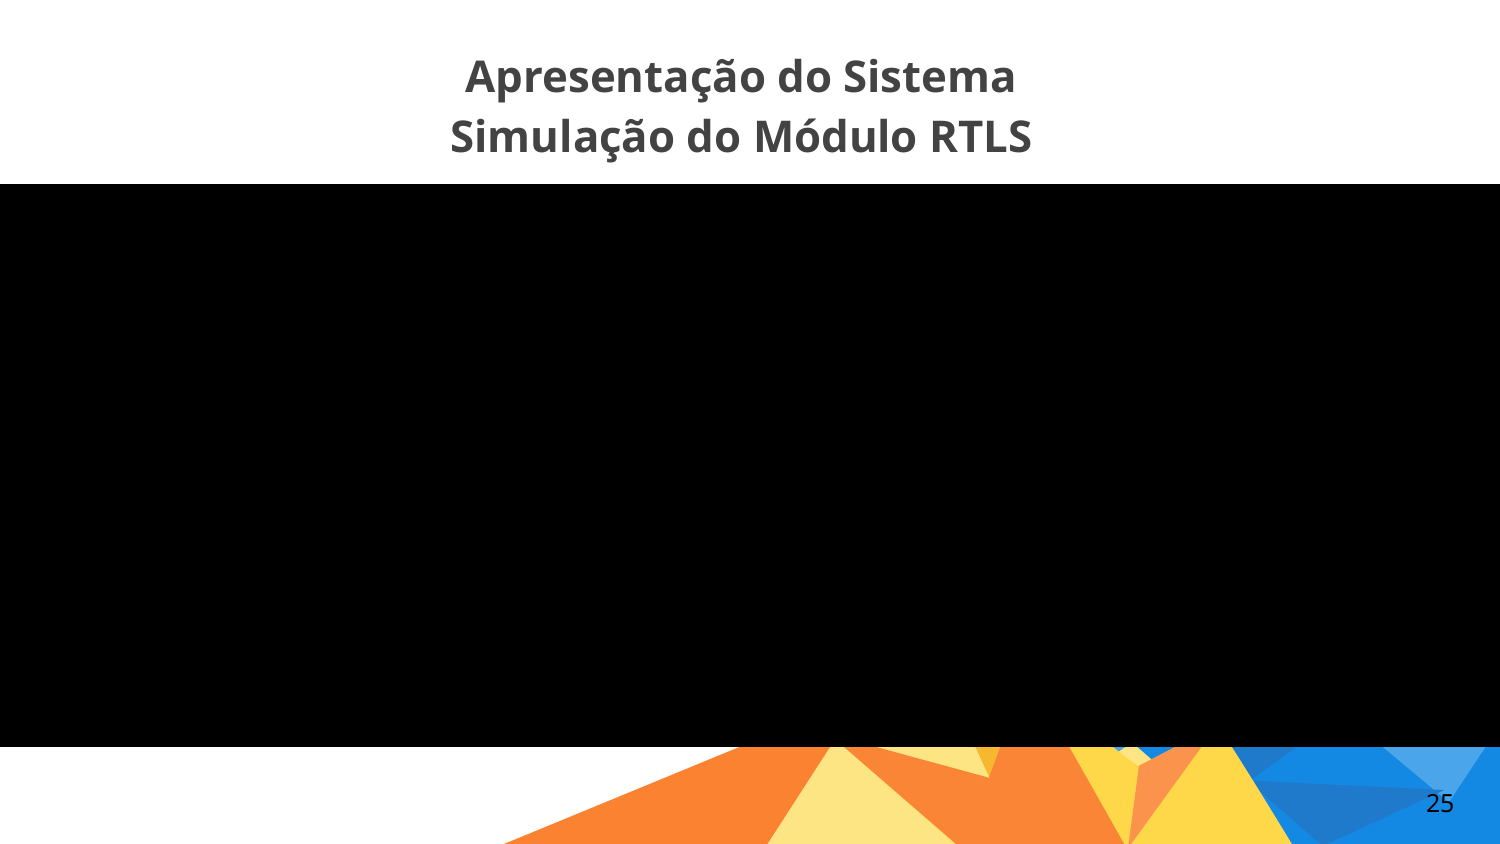

Apresentação do Sistema
# Simulação do Módulo RTLS